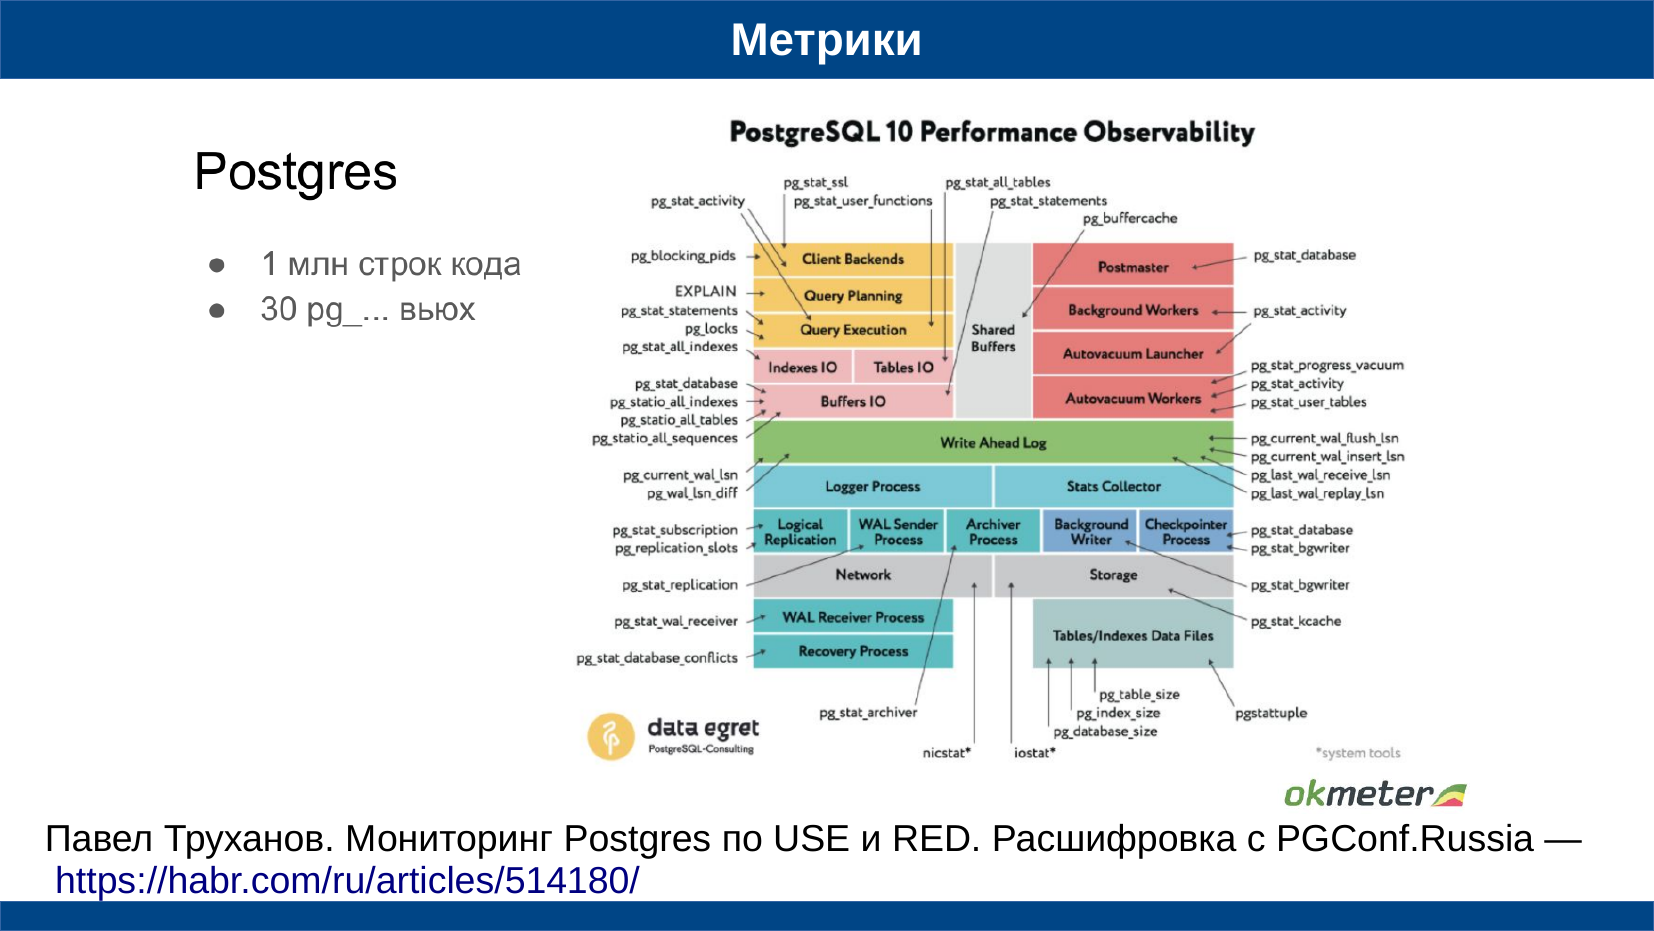

# Метрики
Павел Труханов. Мониторинг Postgres по USE и RED. Расшифровка с PGConf.Russia — https://habr.com/ru/articles/514180/